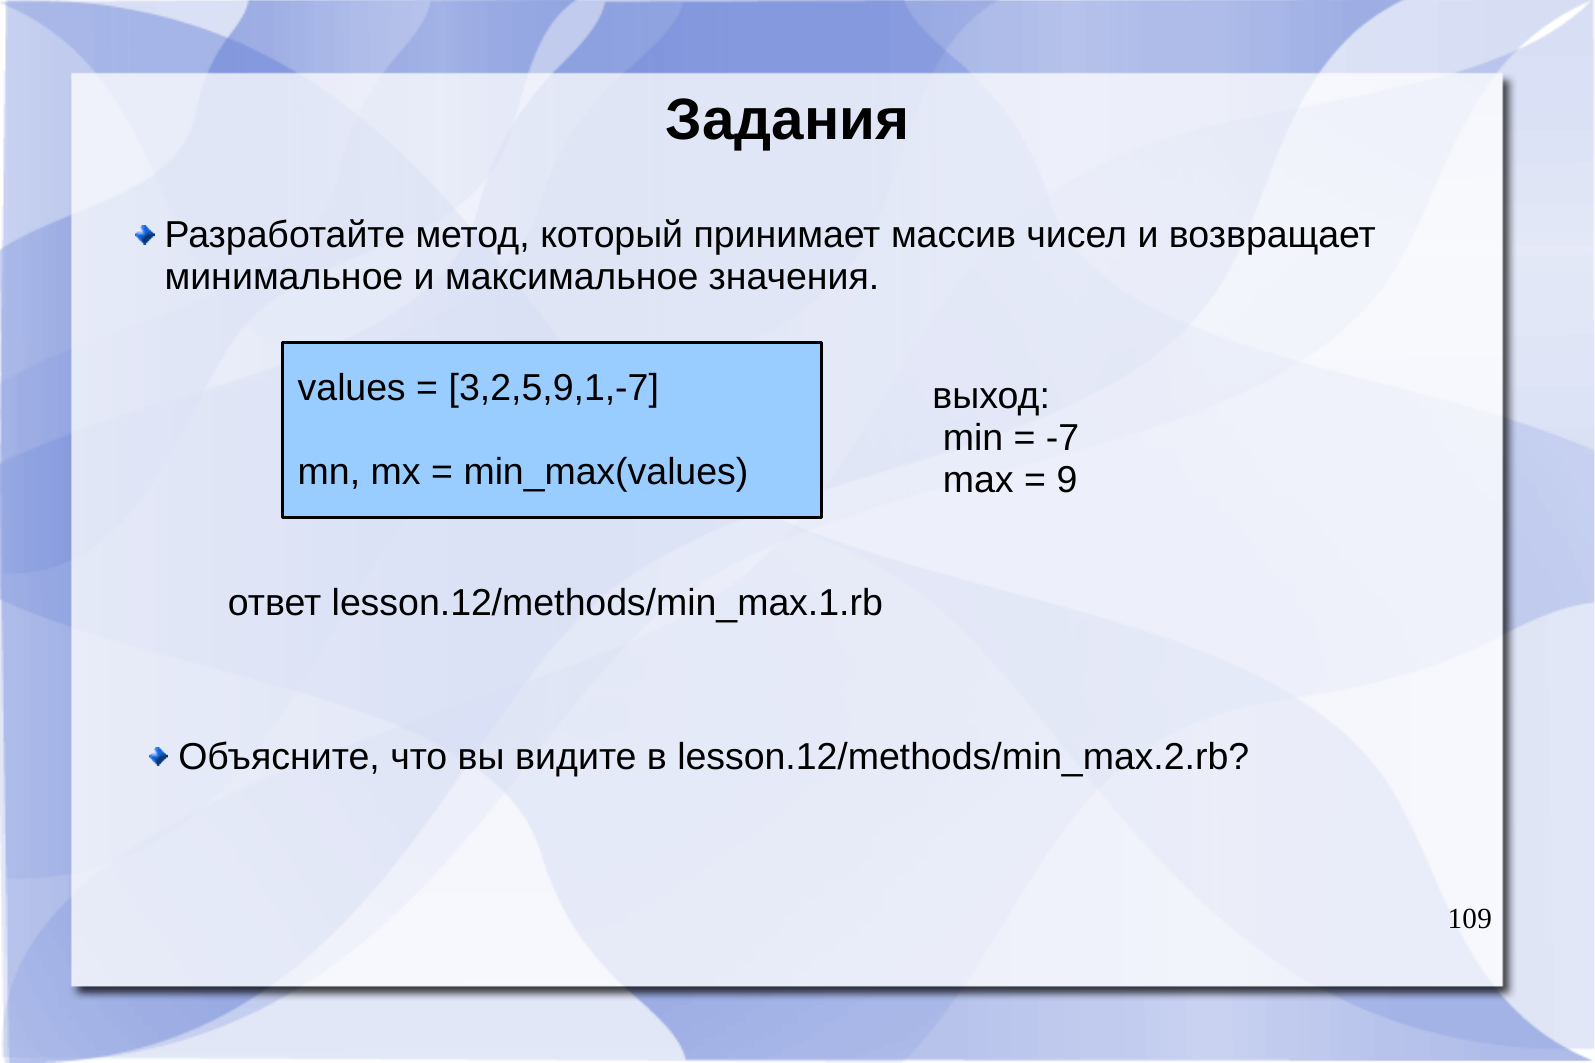

# Задания
 Разработайте метод, который принимает массив чисел и возвращает
 минимальное и максимальное значения.
values = [3,2,5,9,1,-7]
mn, mx = min_max(values)
выход:
 min = -7
 max = 9
ответ lesson.12/methods/min_max.1.rb
 Объясните, что вы видите в lesson.12/methods/min_max.2.rb?
109